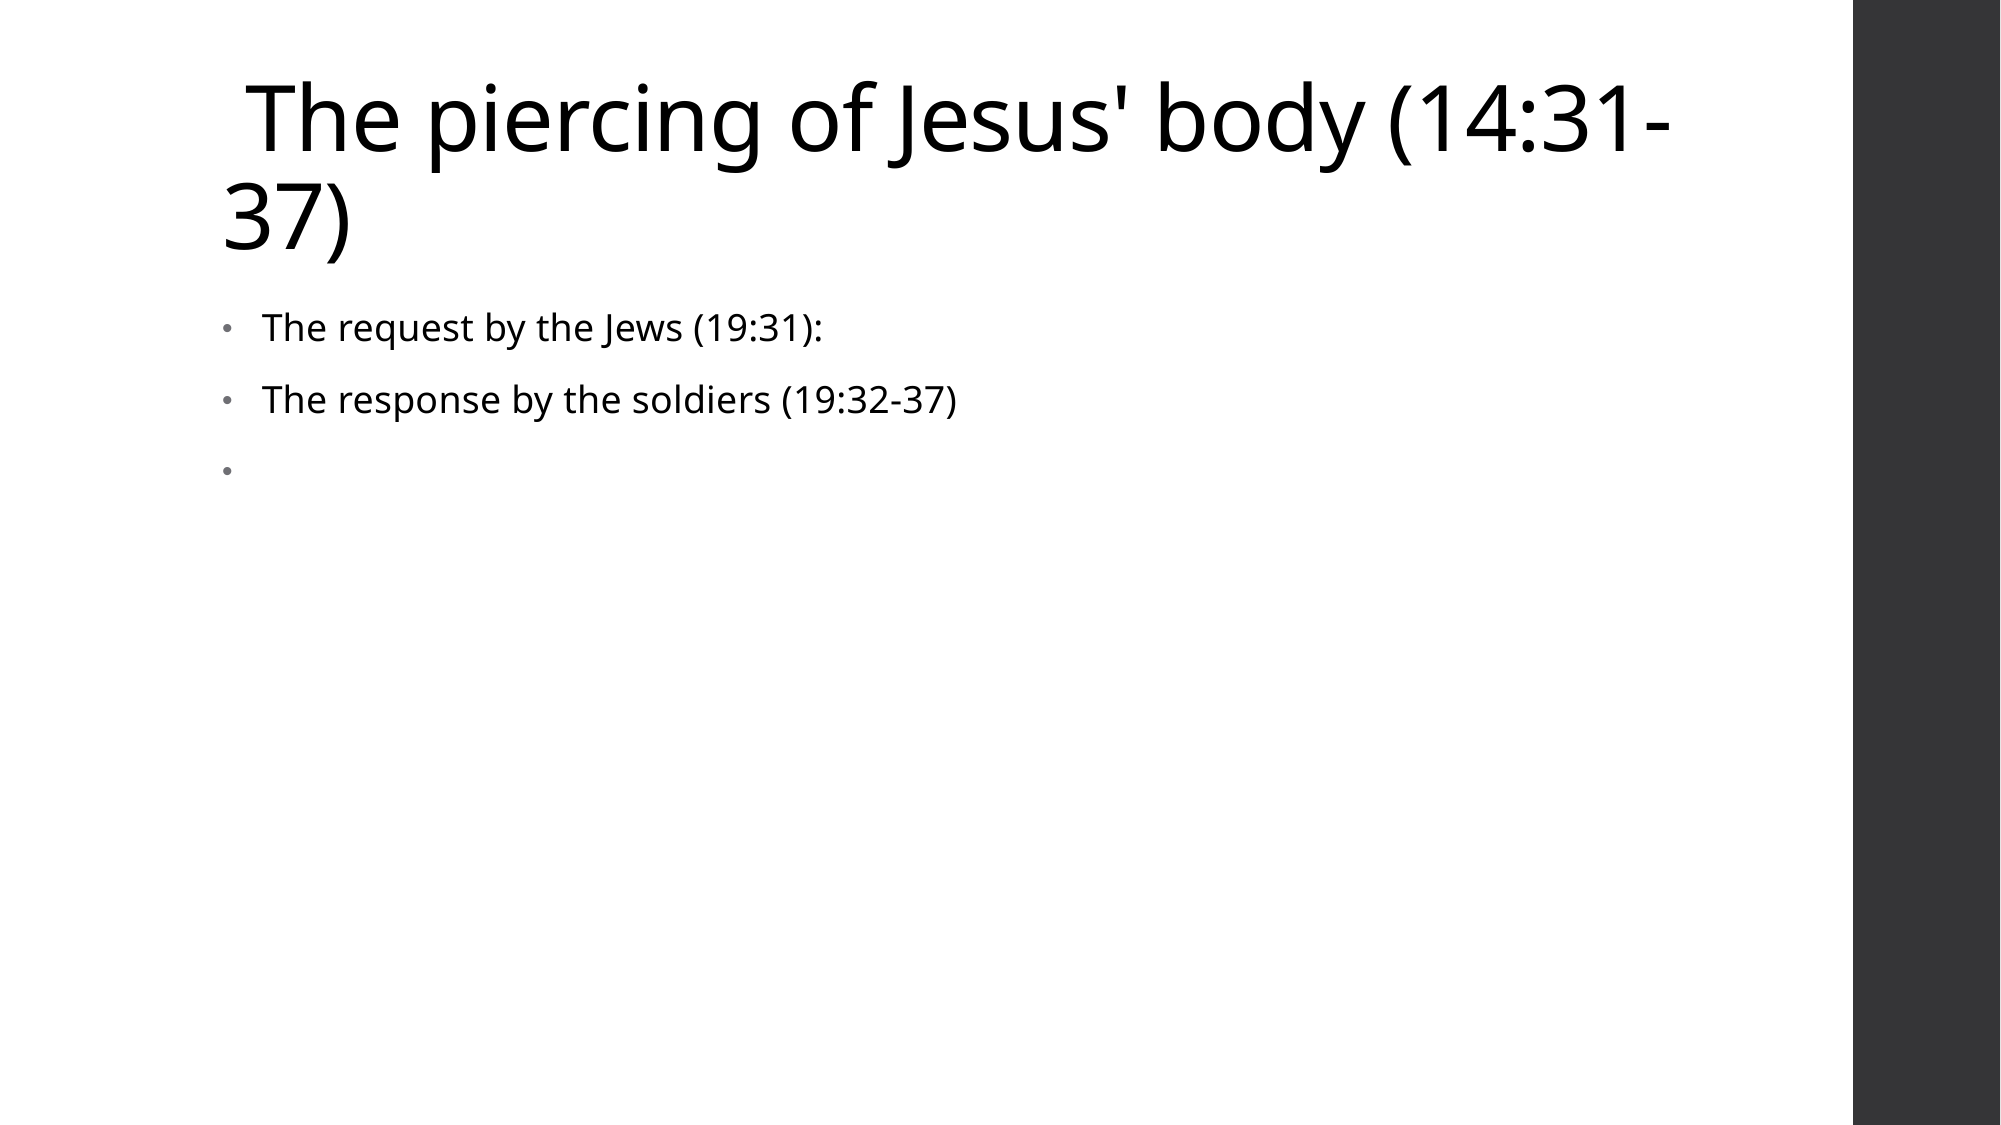

# The piercing of Jesus' body (14:31-37)
 The request by the Jews (19:31):
 The response by the soldiers (19:32-37)